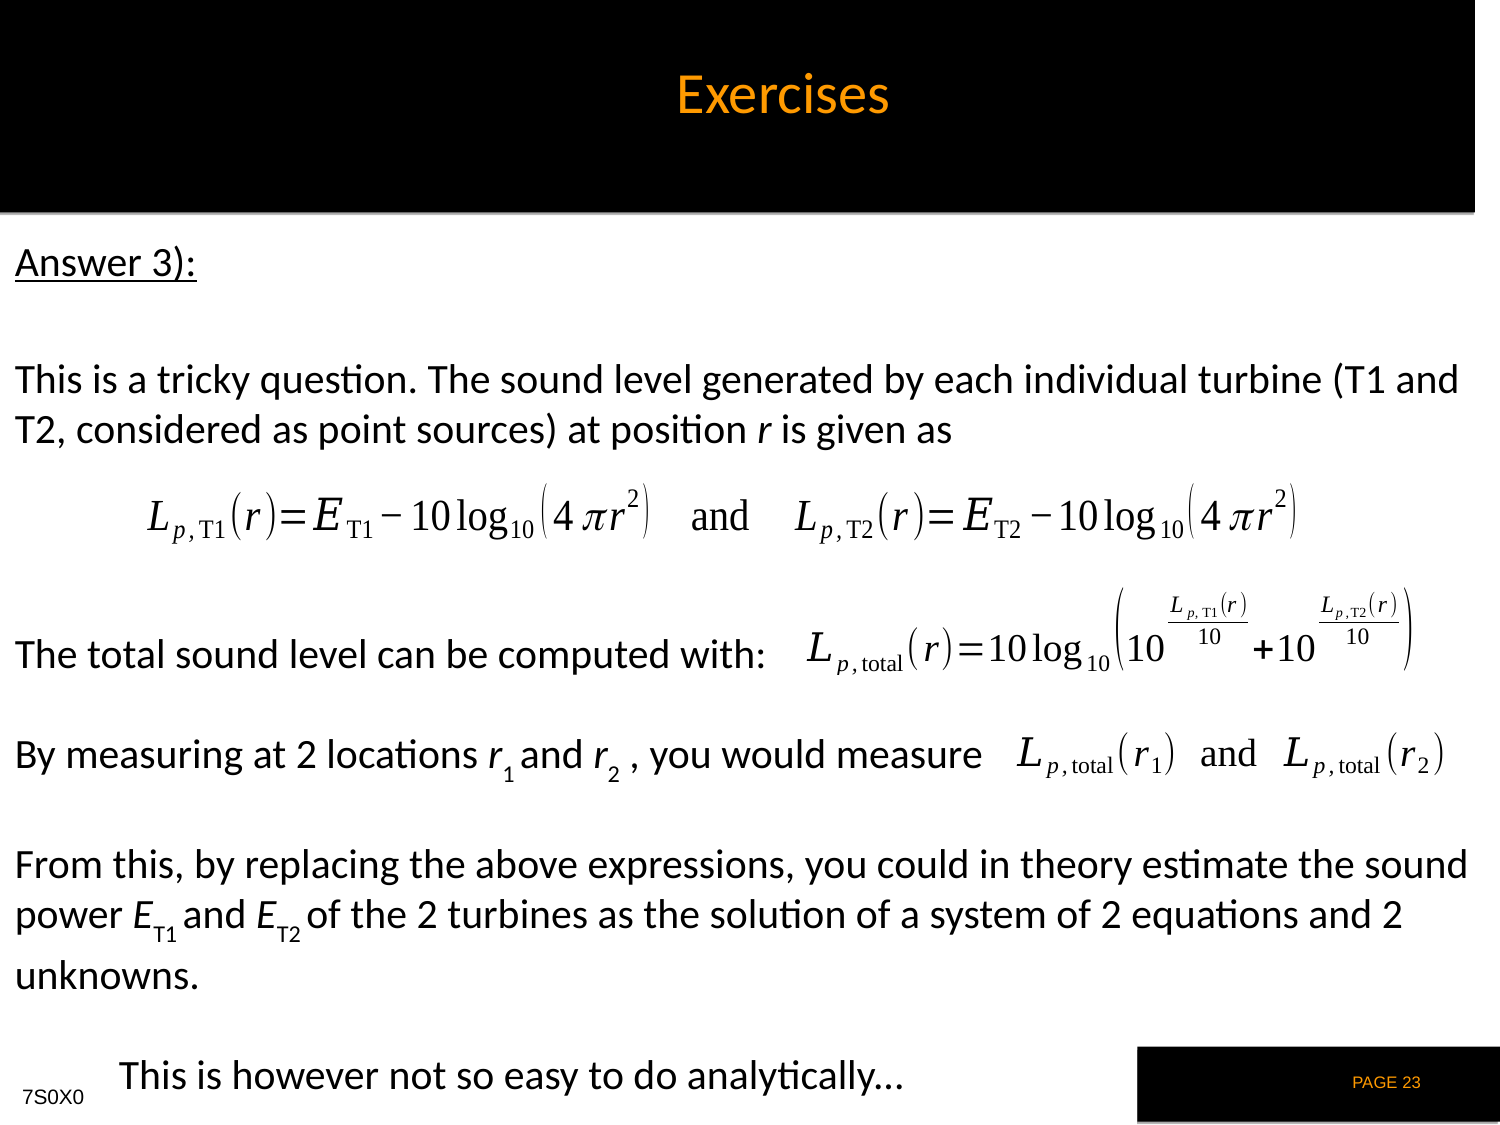

#
Exercises
Answer 3):
This is a tricky question. The sound level generated by each individual turbine (T1 and T2, considered as point sources) at position r is given as
The total sound level can be computed with:
By measuring at 2 locations r1 and r2 , you would measure
From this, by replacing the above expressions, you could in theory estimate the sound power ET1 and ET2 of the 2 turbines as the solution of a system of 2 equations and 2 unknowns.
 This is however not so easy to do analytically...
PAGE 23
2017/02/09
PAGE
7S0X0